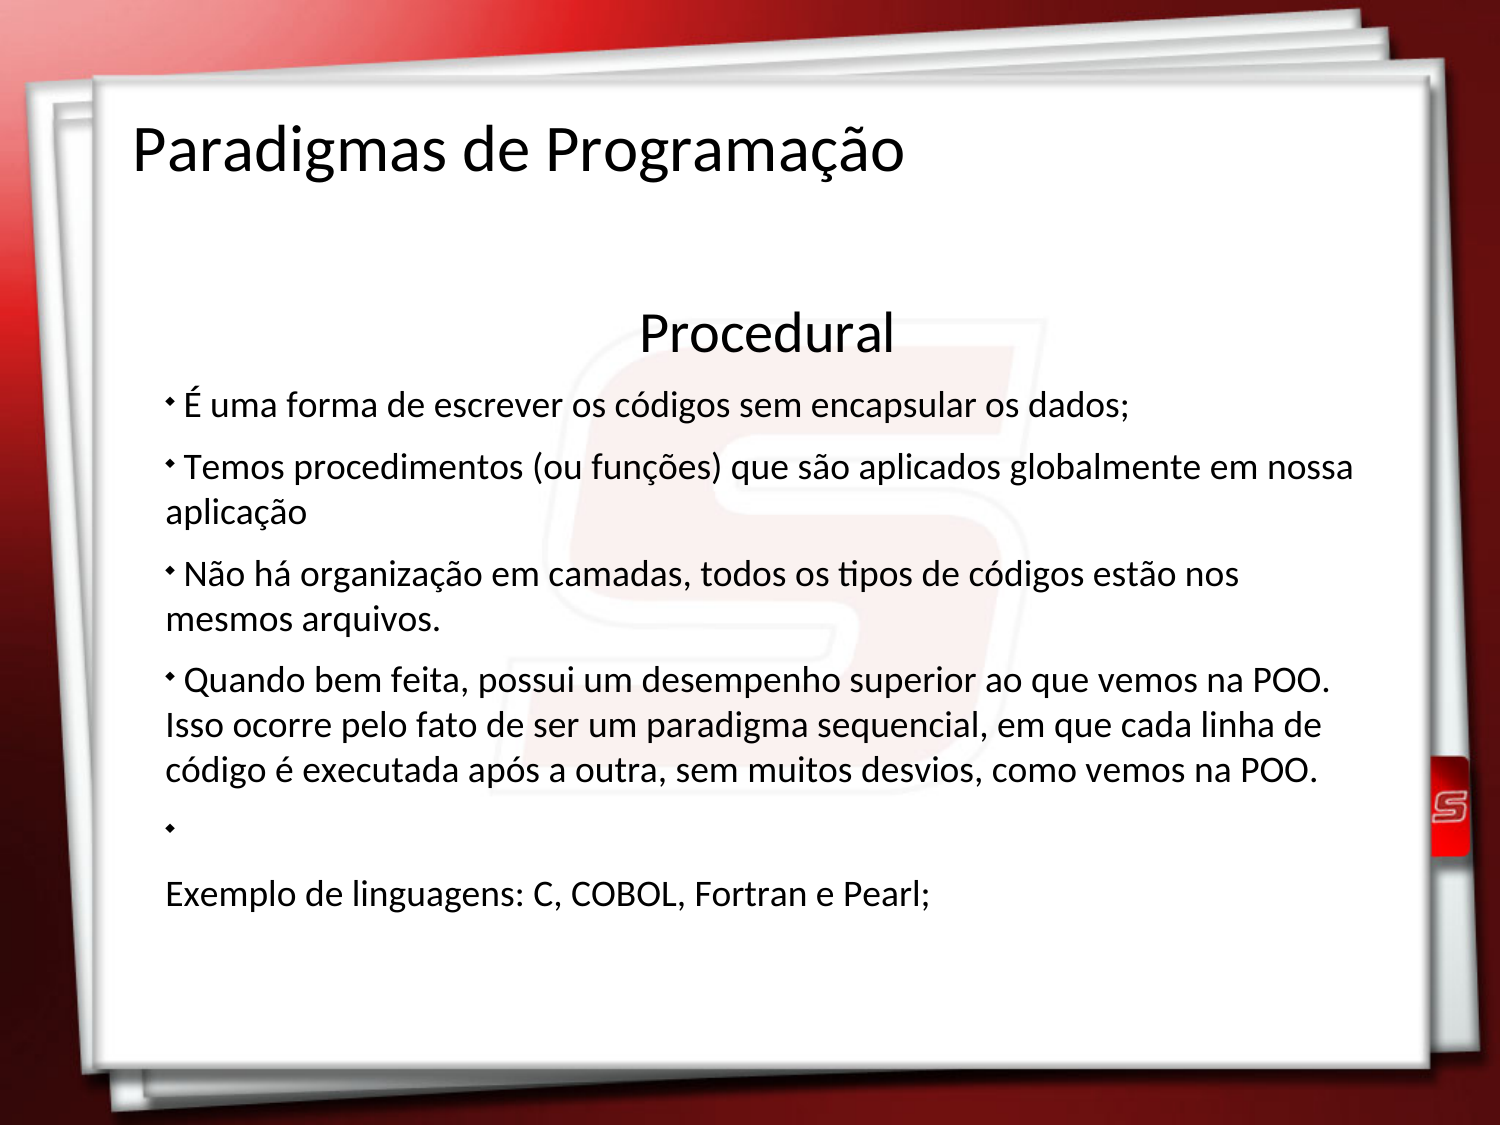

# Paradigmas de Programação
Procedural
 É uma forma de escrever os códigos sem encapsular os dados;
 Temos procedimentos (ou funções) que são aplicados globalmente em nossa aplicação
 Não há organização em camadas, todos os tipos de códigos estão nos mesmos arquivos.
 Quando bem feita, possui um desempenho superior ao que vemos na POO. Isso ocorre pelo fato de ser um paradigma sequencial, em que cada linha de código é executada após a outra, sem muitos desvios, como vemos na POO.
Exemplo de linguagens: C, COBOL, Fortran e Pearl;